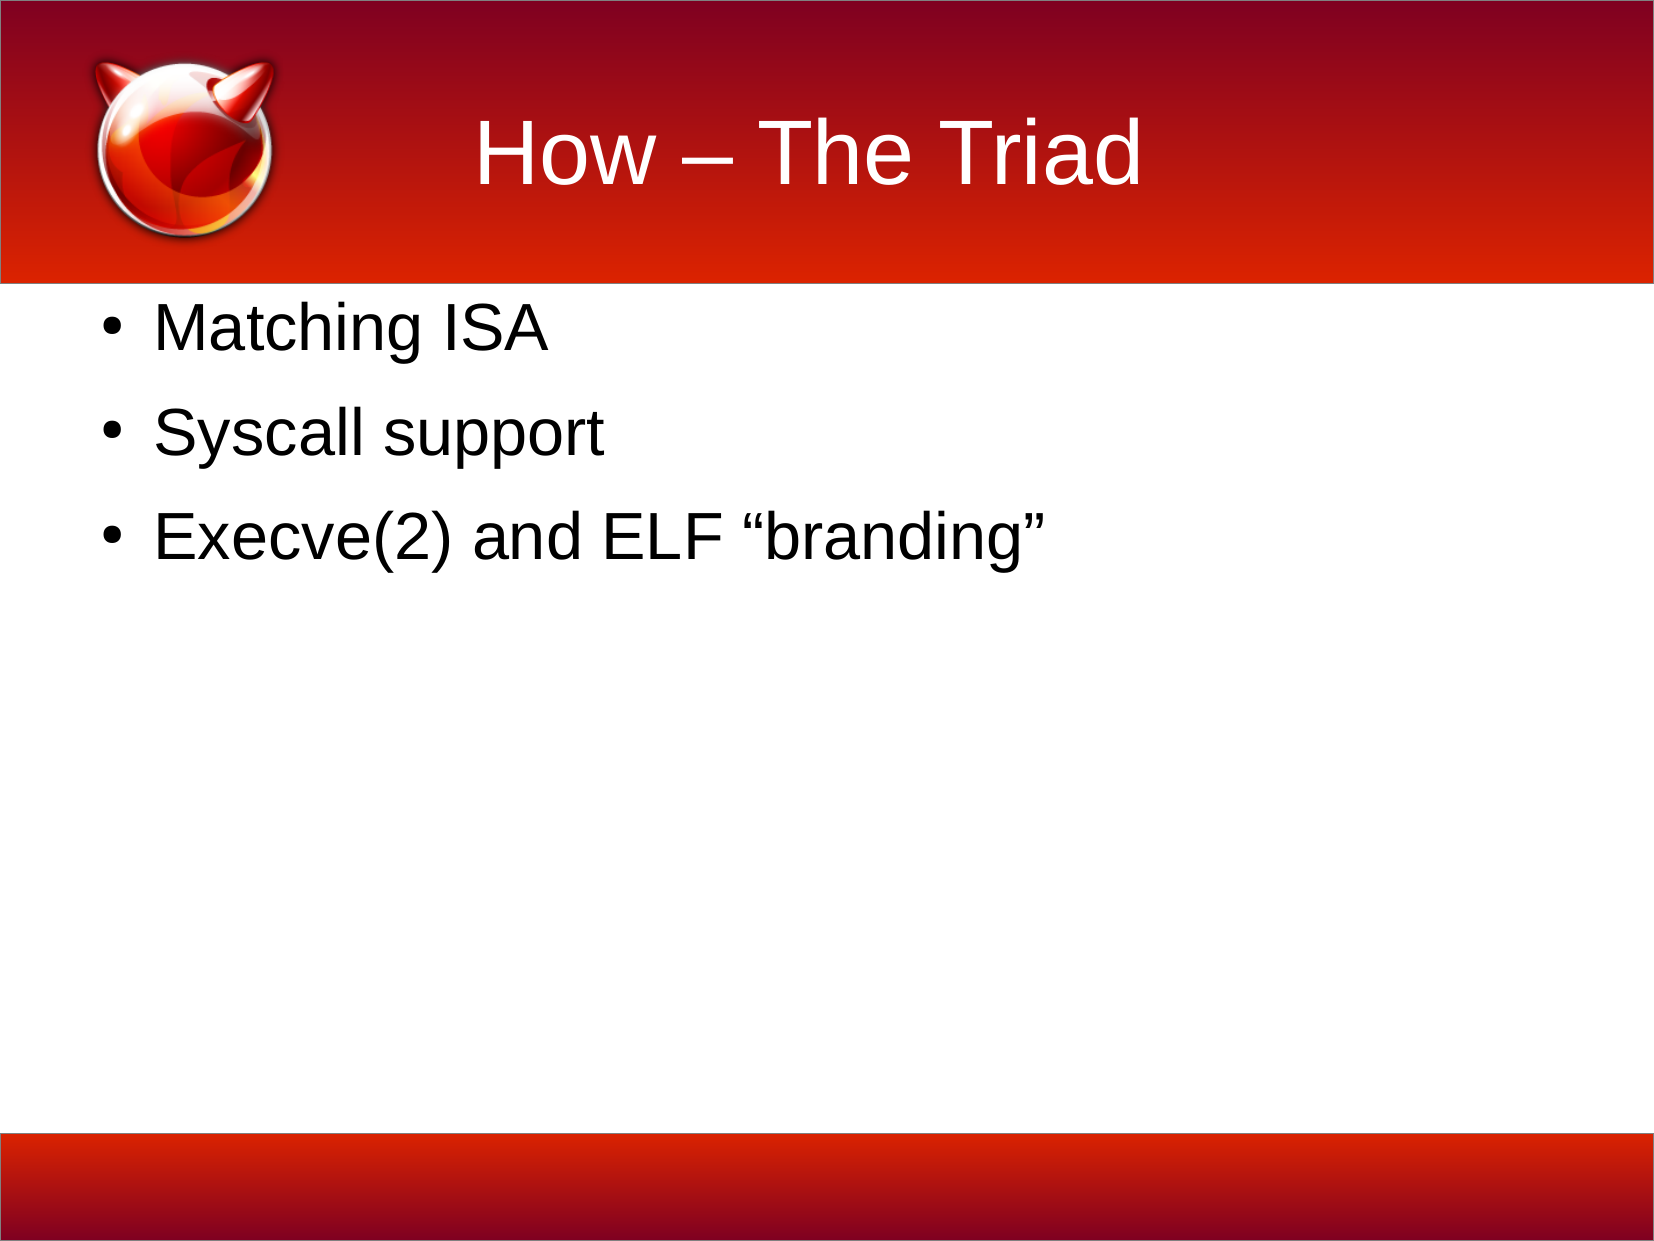

# How – The Triad
Matching ISA
Syscall support
Execve(2) and ELF “branding”